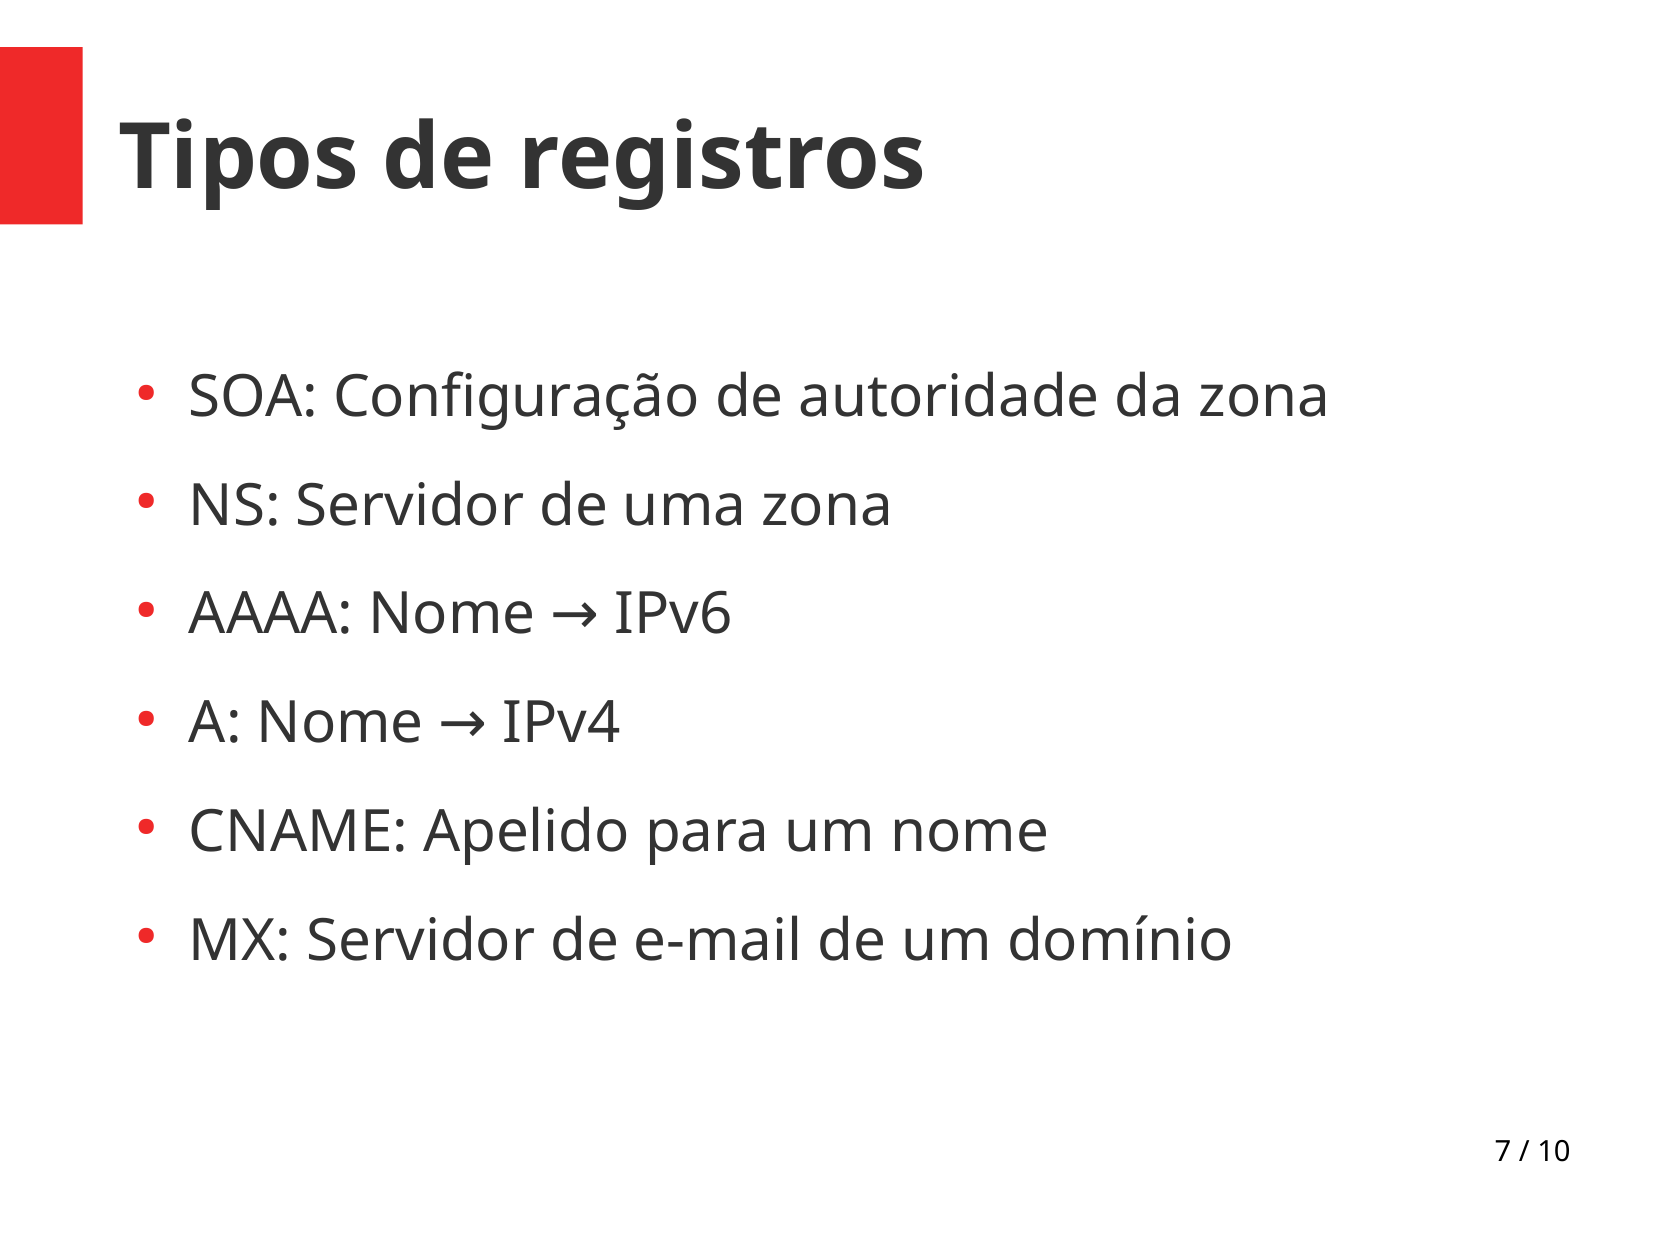

# Tipos de registros
SOA: Configuração de autoridade da zona
NS: Servidor de uma zona
AAAA: Nome → IPv6
A: Nome → IPv4
CNAME: Apelido para um nome
MX: Servidor de e-mail de um domínio
7